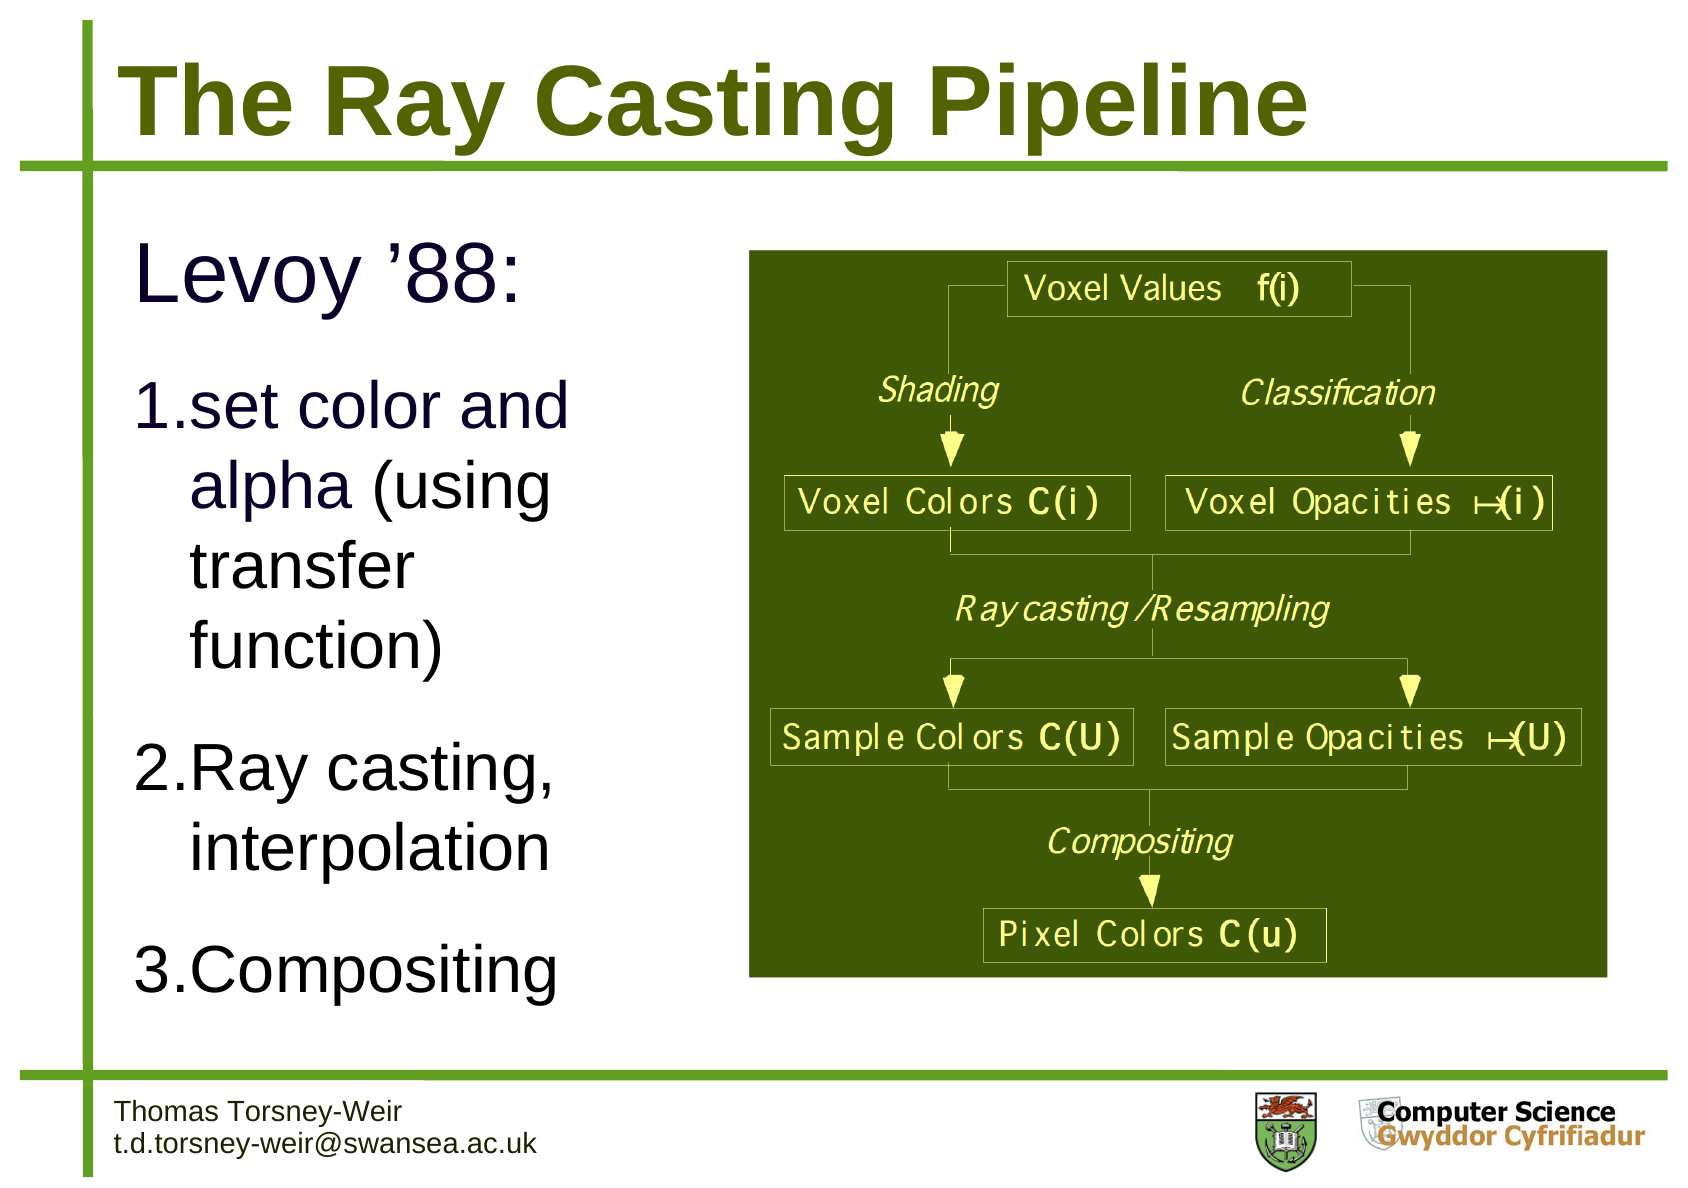

# The Ray Casting Pipeline
Levoy ’88:
1.	set color and alpha (using transfer function)
2.	Ray casting,
interpolation
3.	Compositing